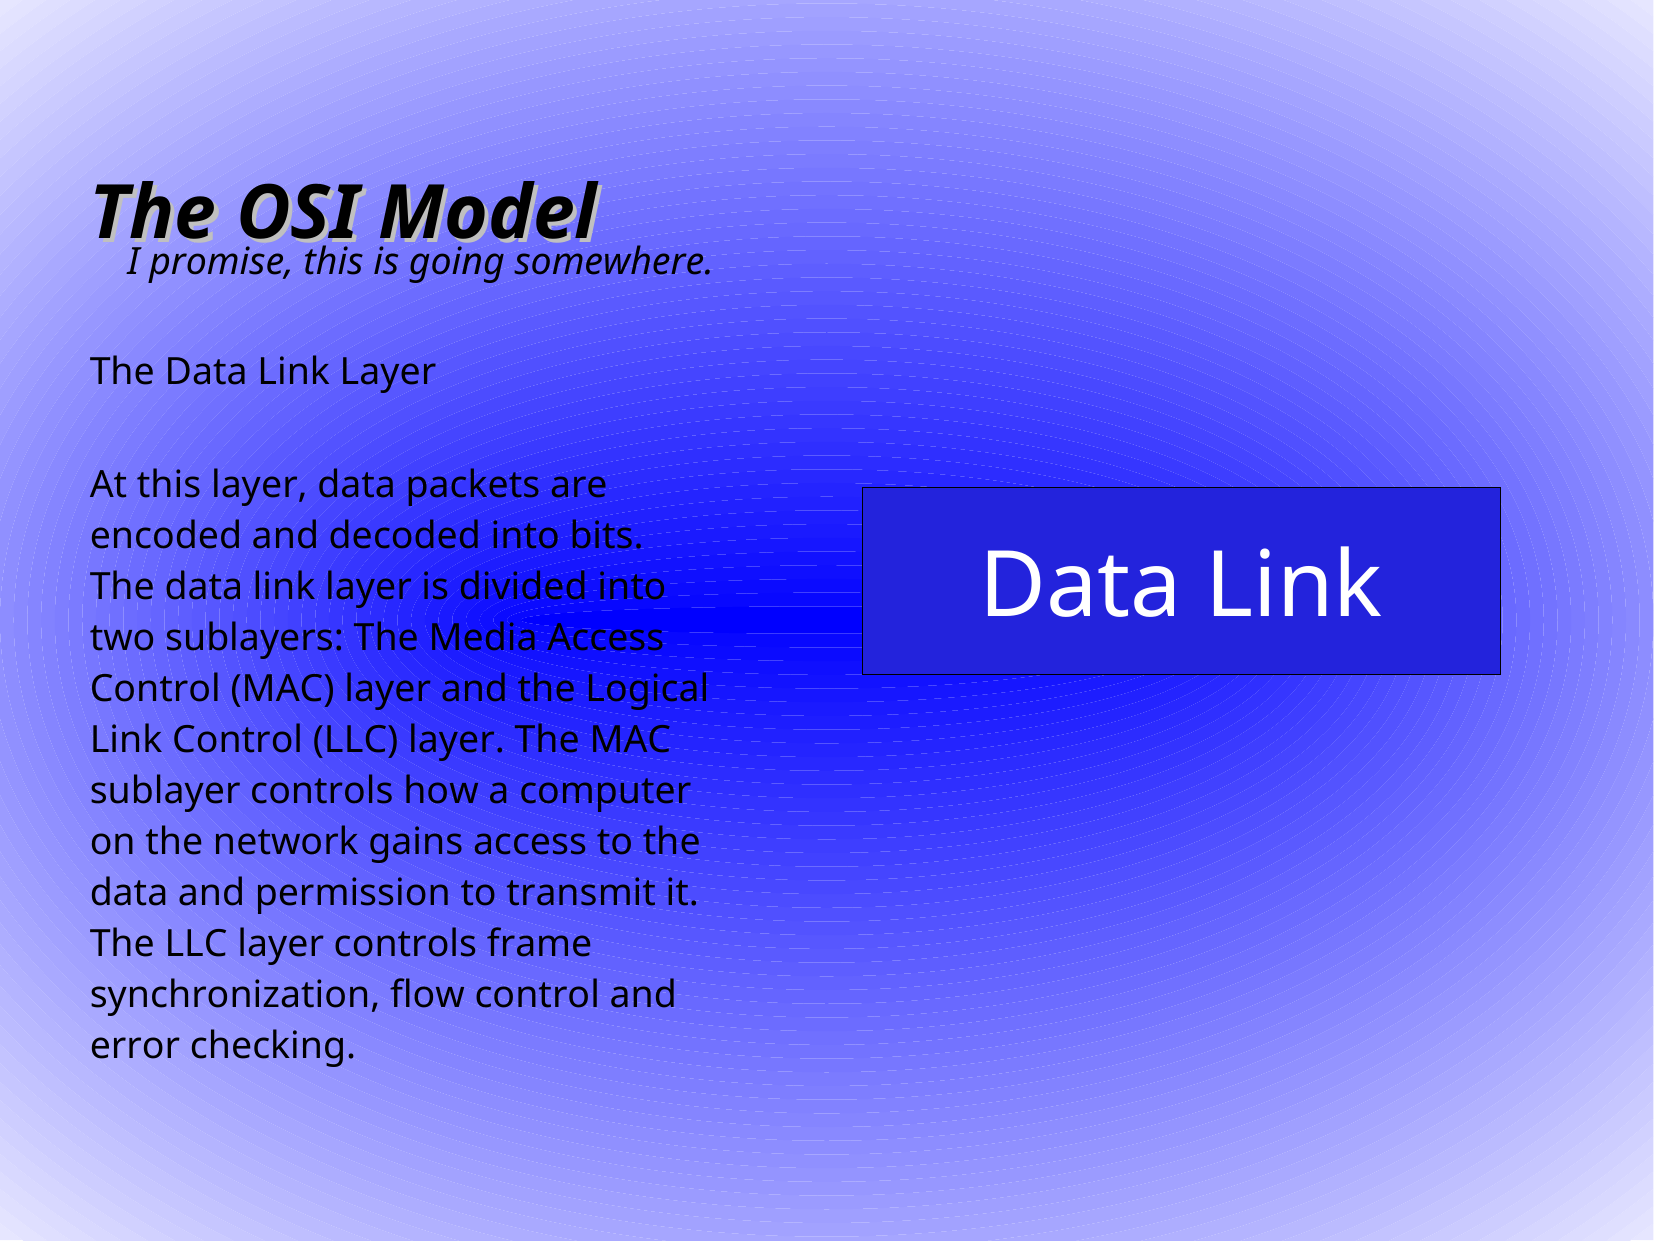

The OSI Model
I promise, this is going somewhere.
The Data Link Layer
At this layer, data packets are encoded and decoded into bits.
The data link layer is divided into two sublayers: The Media Access Control (MAC) layer and the Logical Link Control (LLC) layer. The MAC sublayer controls how a computer on the network gains access to the data and permission to transmit it. The LLC layer controls frame synchronization, flow control and error checking.
Data Link